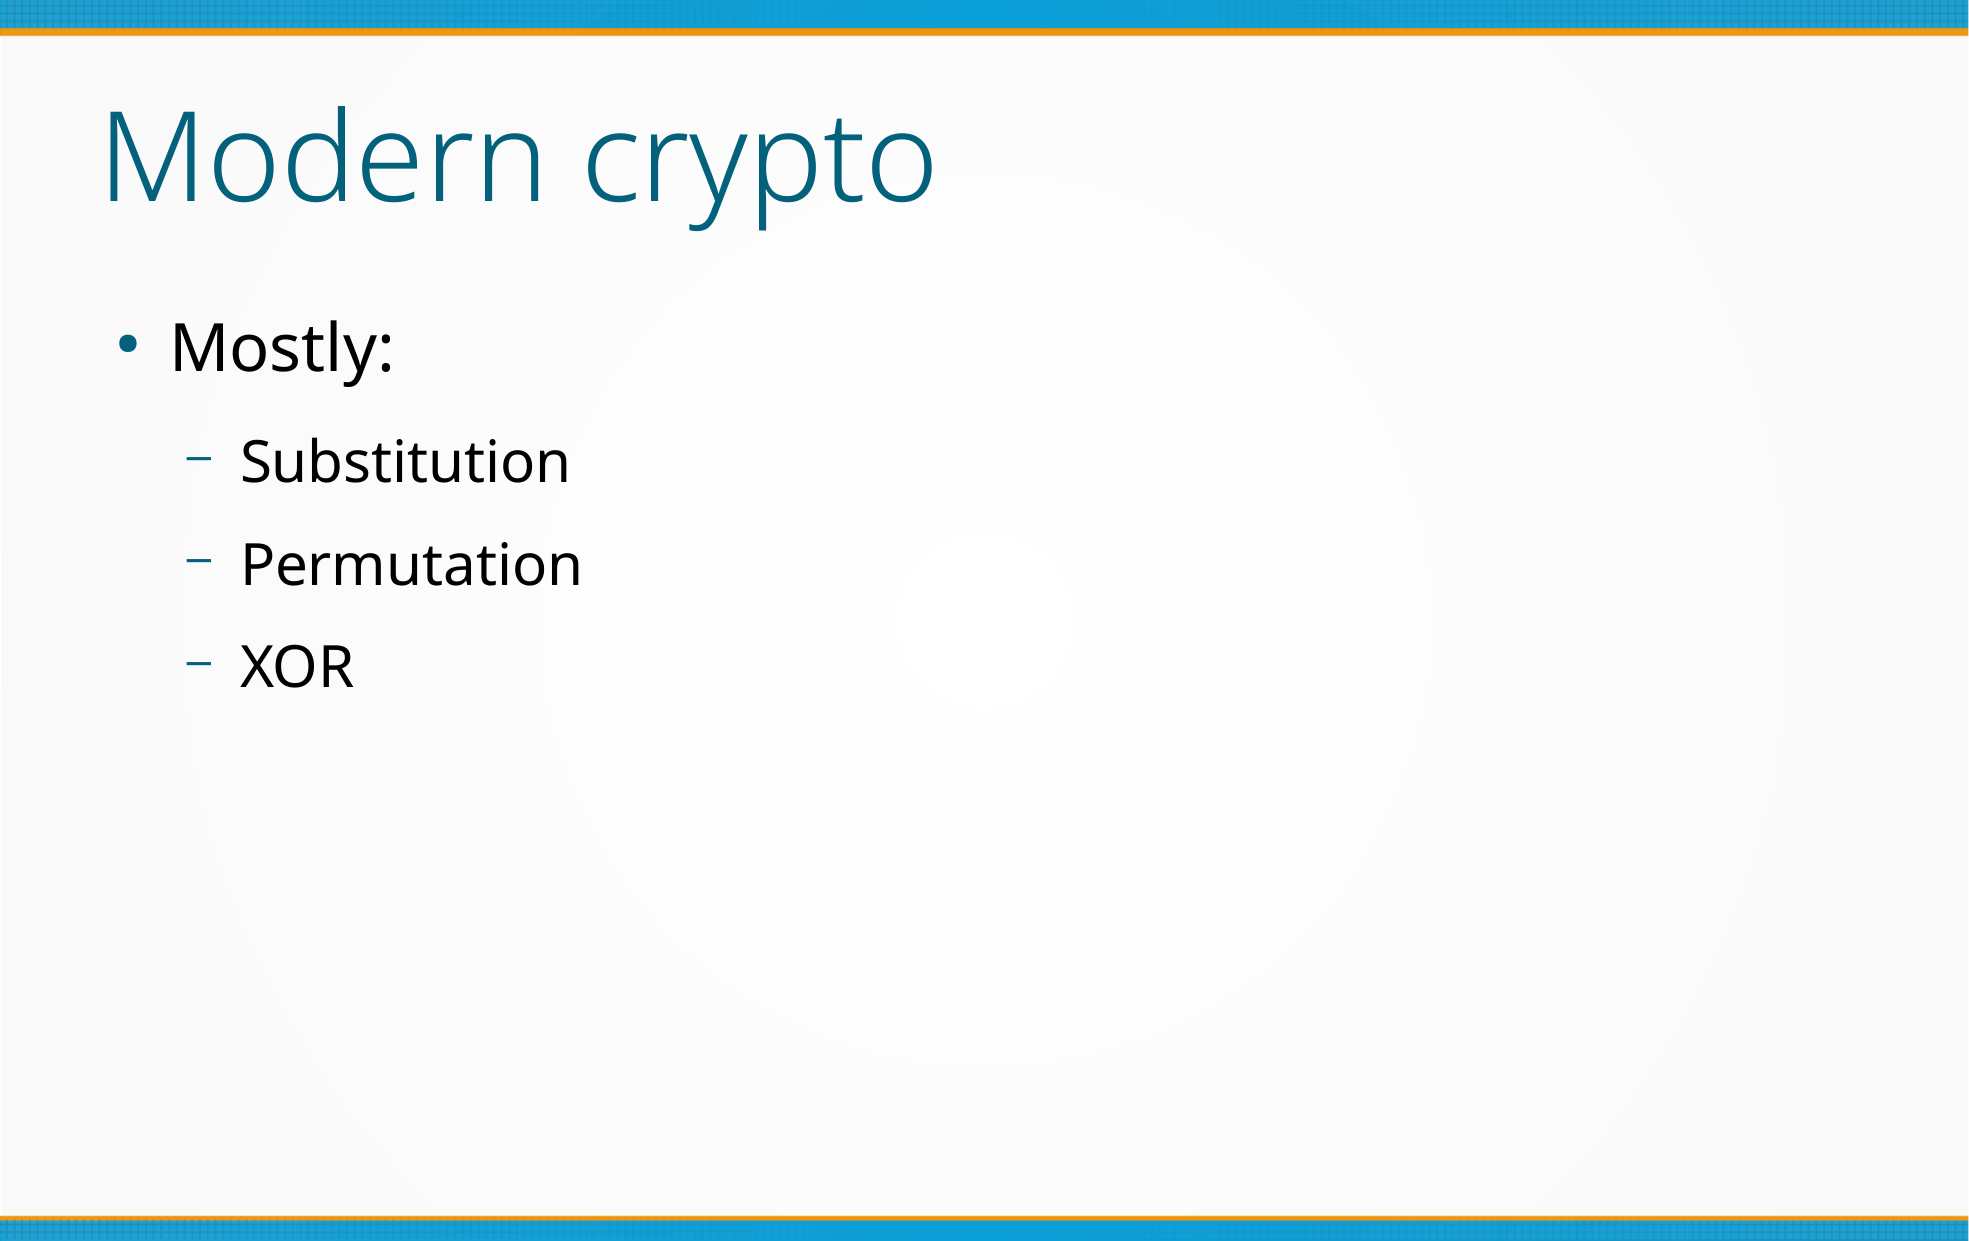

# Modern crypto
Mostly:
Substitution
Permutation
XOR